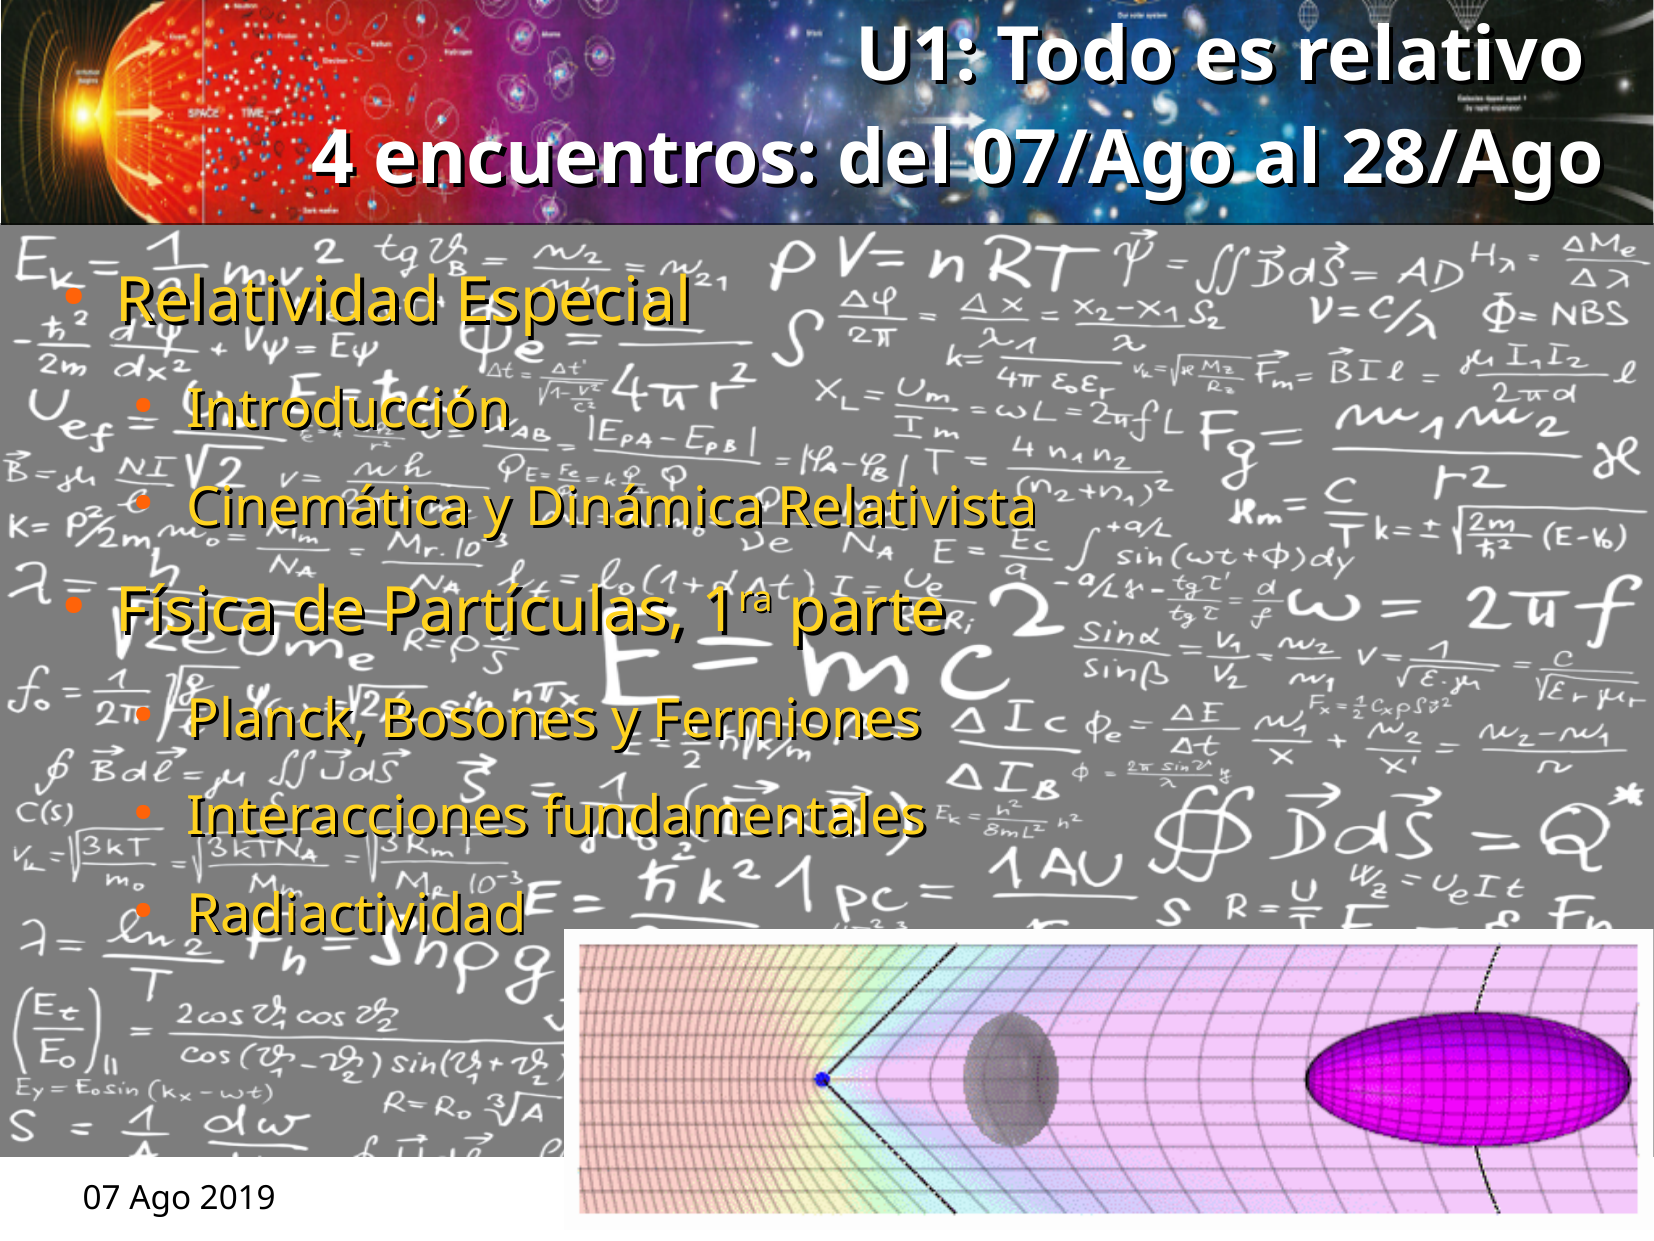

# U1: Todo es relativo 4 encuentros: del 07/Ago al 28/Ago
Relatividad Especial
Introducción
Cinemática y Dinámica Relativista
Física de Partículas, 1ra parte
Planck, Bosones y Fermiones
Interacciones fundamentales
Radiactividad
07 Ago 2019
Asorey - IPAC 2019 - 01 - U01C01
12